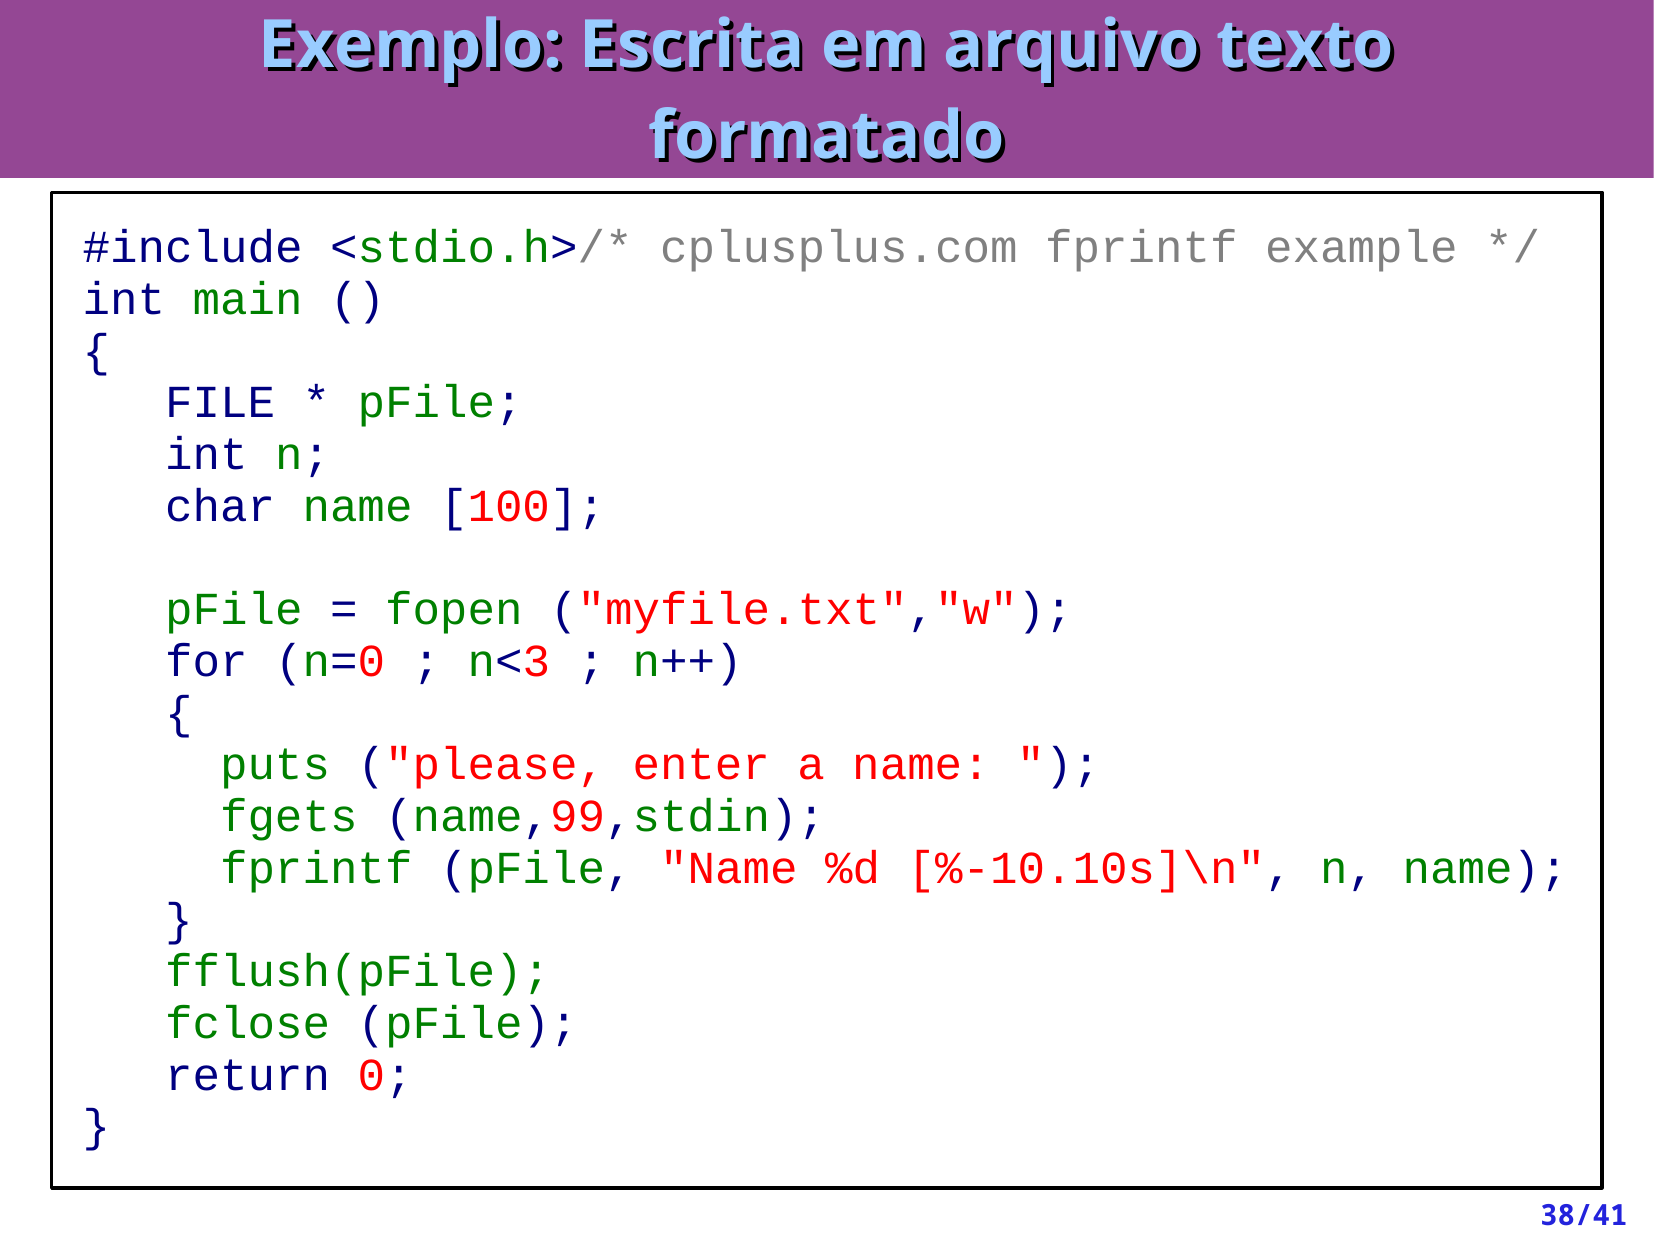

# Exemplo: Escrita em arquivo texto formatado
#include <stdio.h>/* cplusplus.com fprintf example */
int main ()
{
 FILE * pFile;
 int n;
 char name [100];
 pFile = fopen ("myfile.txt","w");
 for (n=0 ; n<3 ; n++)
 {
 puts ("please, enter a name: ");
 fgets (name,99,stdin);
 fprintf (pFile, "Name %d [%-10.10s]\n", n, name);
 }
 fflush(pFile);
 fclose (pFile);
 return 0;
}
38